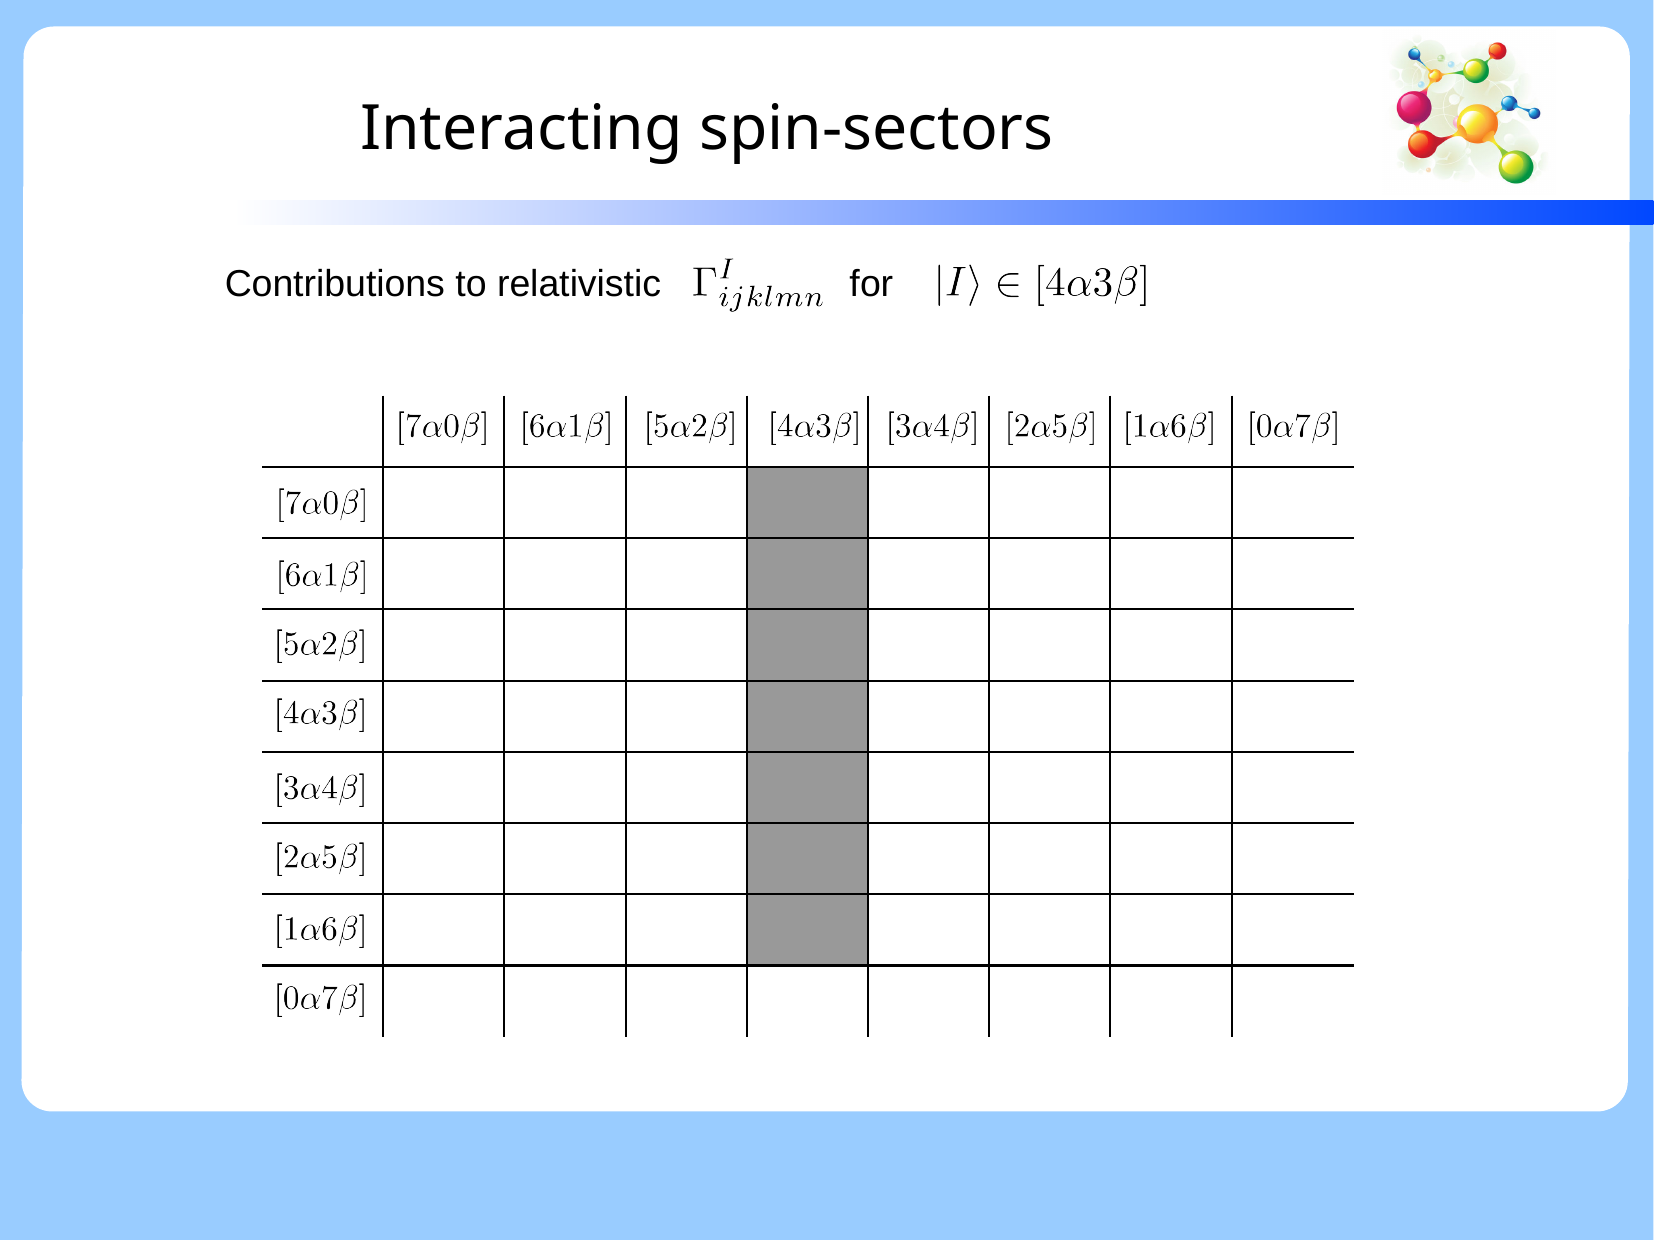

# Interacting spin-sectors
Contributions to relativistic for
| | | | | | | | | |
| --- | --- | --- | --- | --- | --- | --- | --- | --- |
| | | | | | | | | |
| | | | | | | | | |
| | | | | | | | | |
| | | | | | | | | |
| | | | | | | | | |
| | | | | | | | | |
| | | | | | | | | |
| | | | | | | | | |